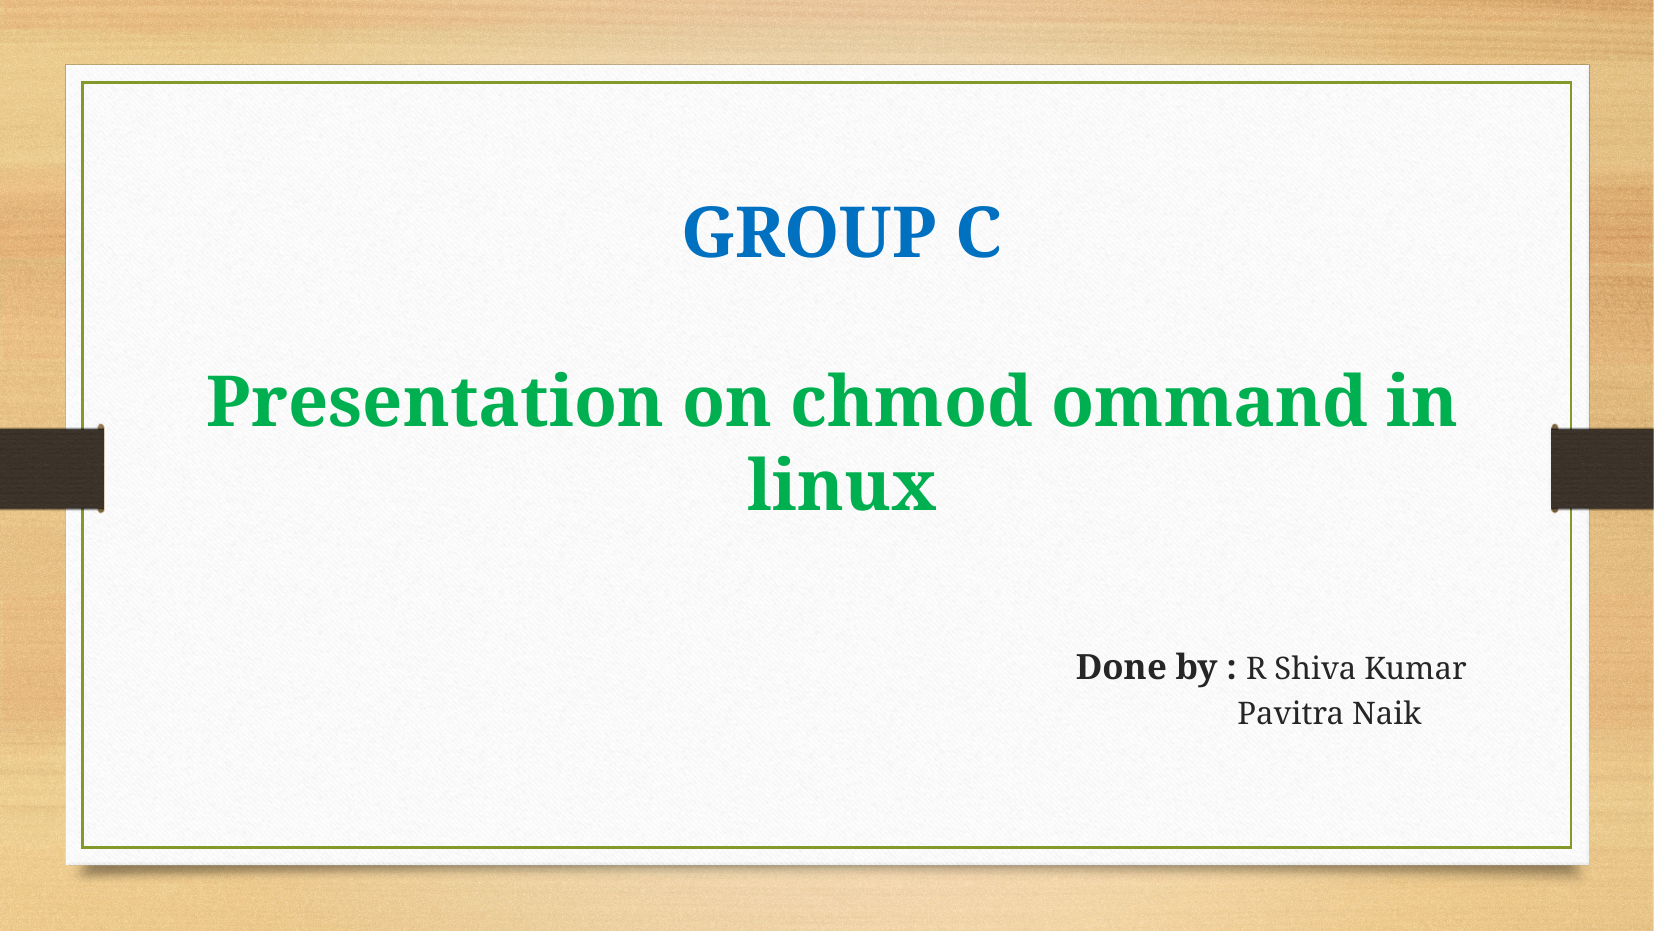

# GROUP C Presentation on chmod ommand in linux Done by : R Shiva Kumar Pavitra Naik